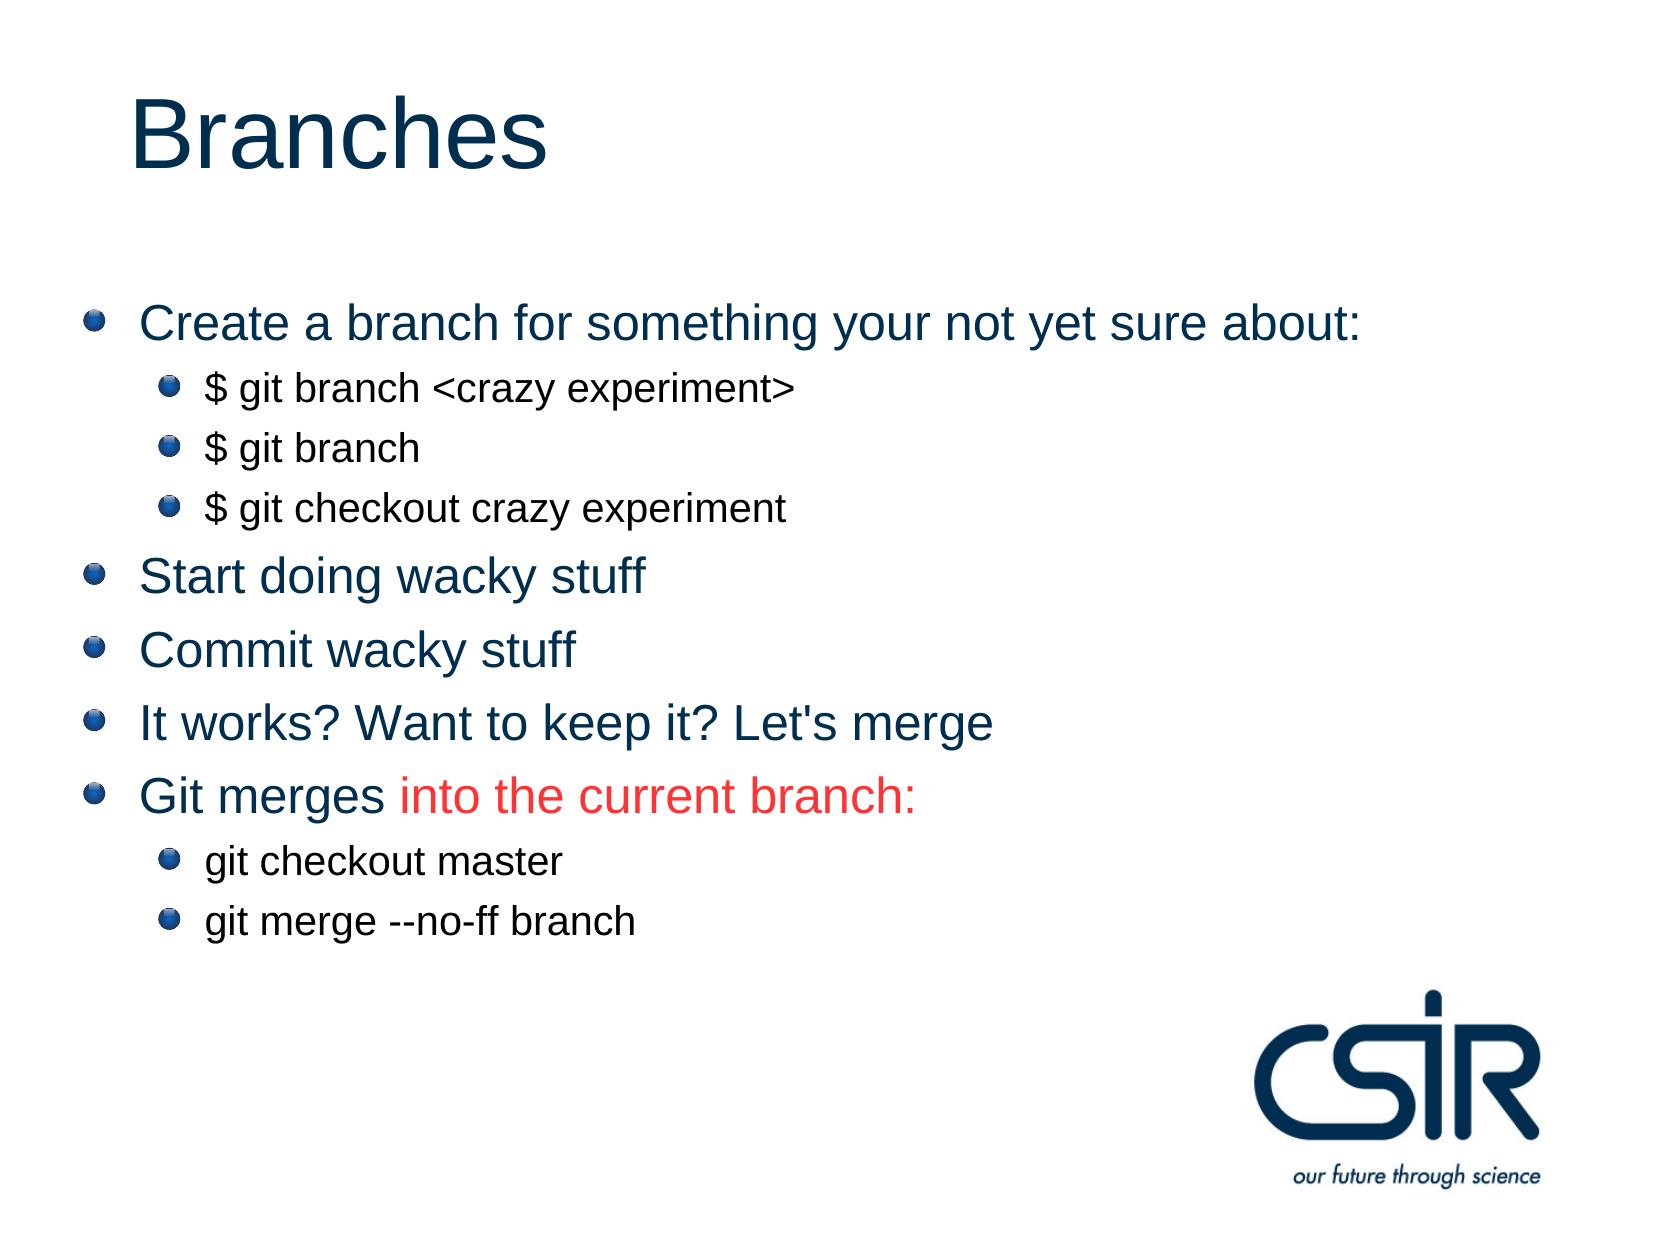

# Branches
Create a branch for something your not yet sure about:
$ git branch <crazy experiment>
$ git branch
$ git checkout crazy experiment
Start doing wacky stuff
Commit wacky stuff
It works? Want to keep it? Let's merge
Git merges into the current branch:
git checkout master
git merge --no-ff branch